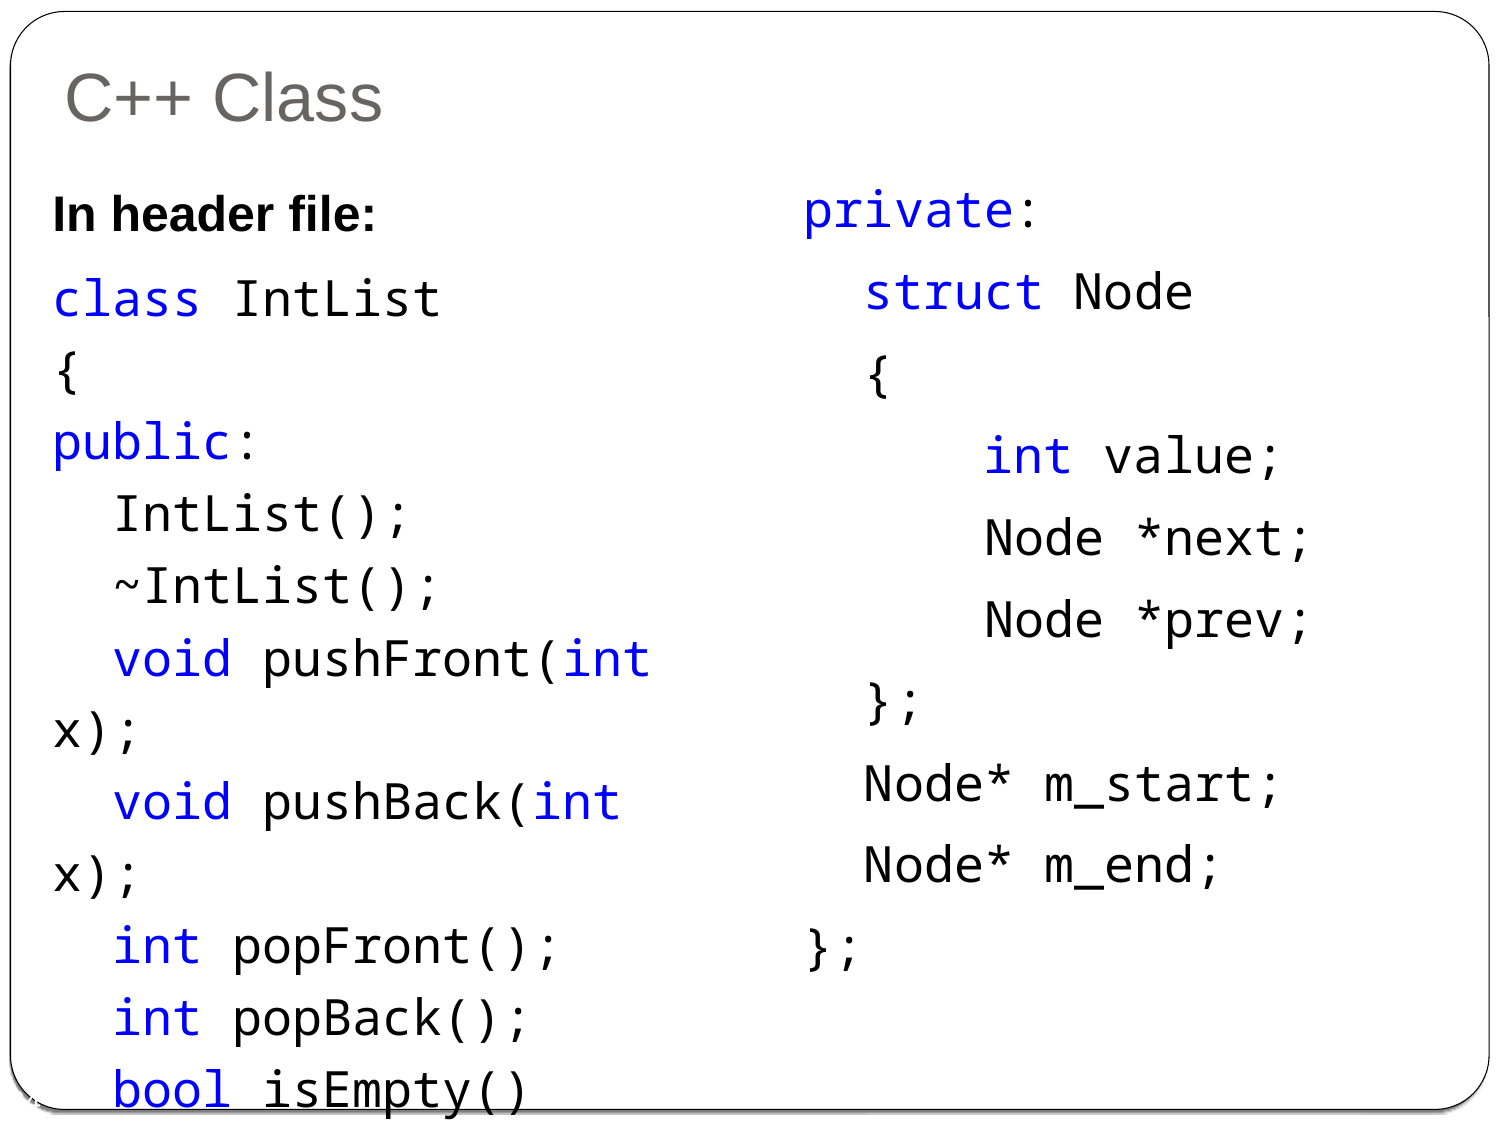

# C++ Class
private:
  struct Node
  {
      int value;
      Node *next;
      Node *prev;
  };
  Node* m_start;
  Node* m_end;
};
In header file:
class IntList
{
public:
  IntList();
  ~IntList();
  void pushFront(int x);
  void pushBack(int x);
  int popFront();
  int popBack();
  bool isEmpty() const;